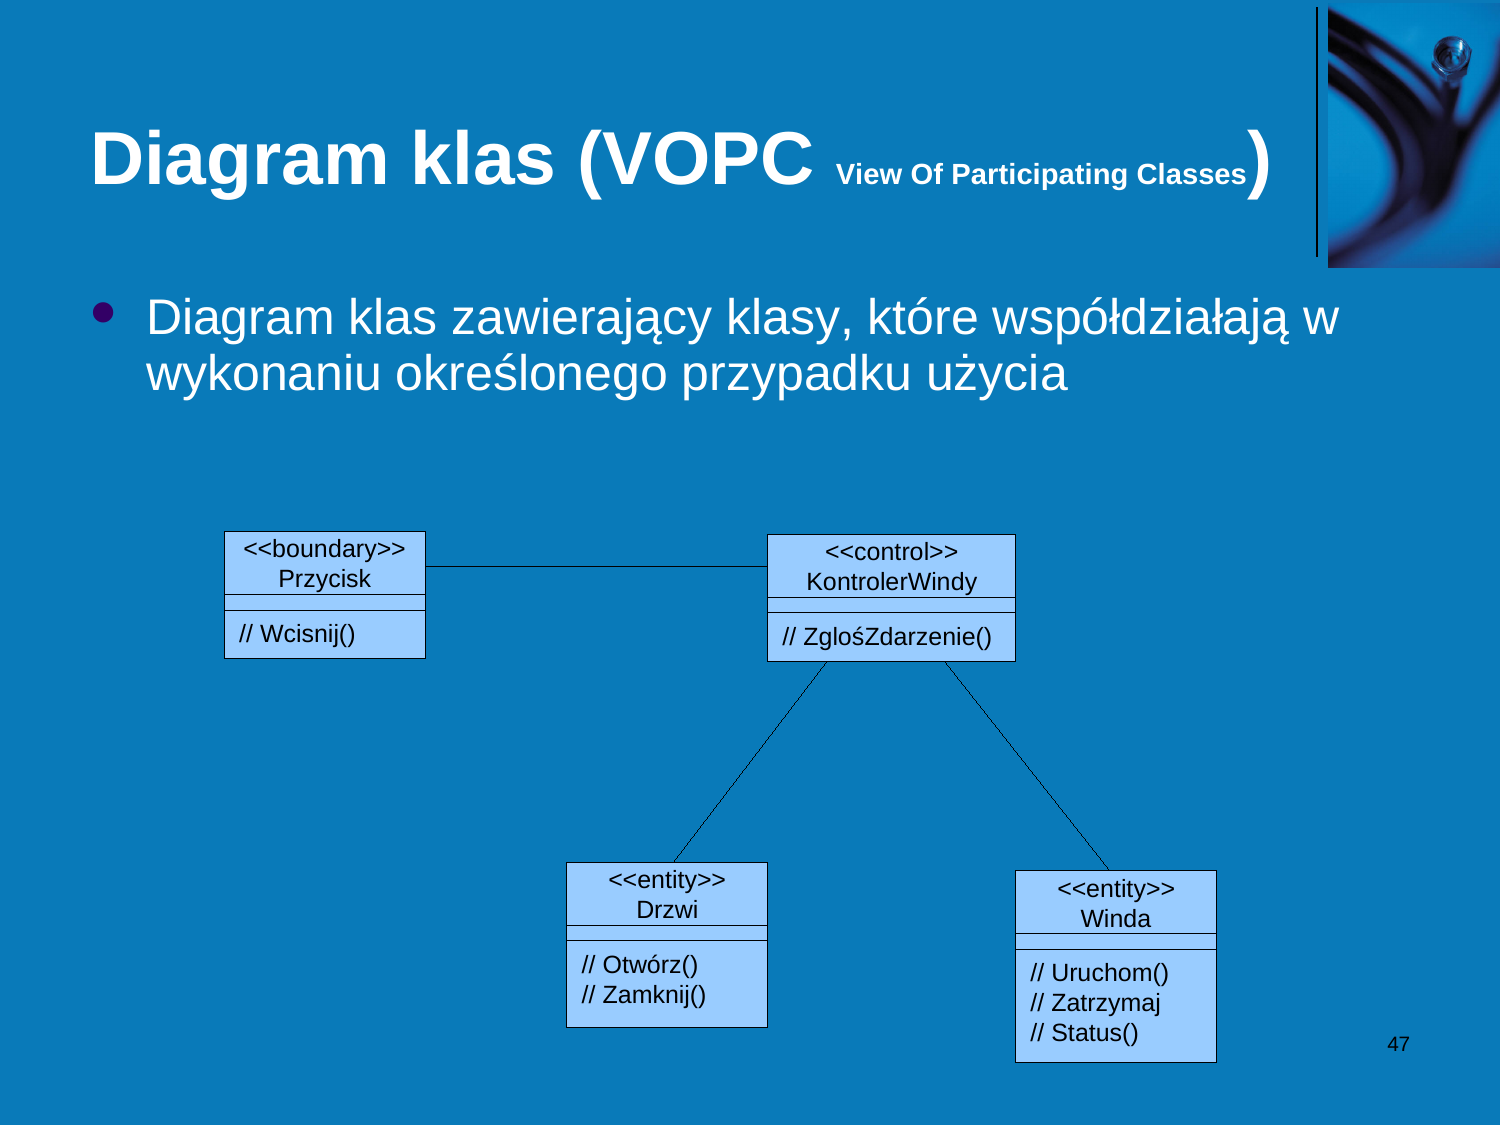

# Diagram klas (VOPC View Of Participating Classes)
Diagram klas zawierający klasy, które współdziałają w wykonaniu określonego przypadku użycia
<<boundary>>
Przycisk
// Wcisnij()
<<control>>
KontrolerWindy
// ZglośZdarzenie()
<<entity>>
Drzwi
// Otwórz()
// Zamknij()
<<entity>>
Winda
// Uruchom()
// Zatrzymaj
// Status()
47